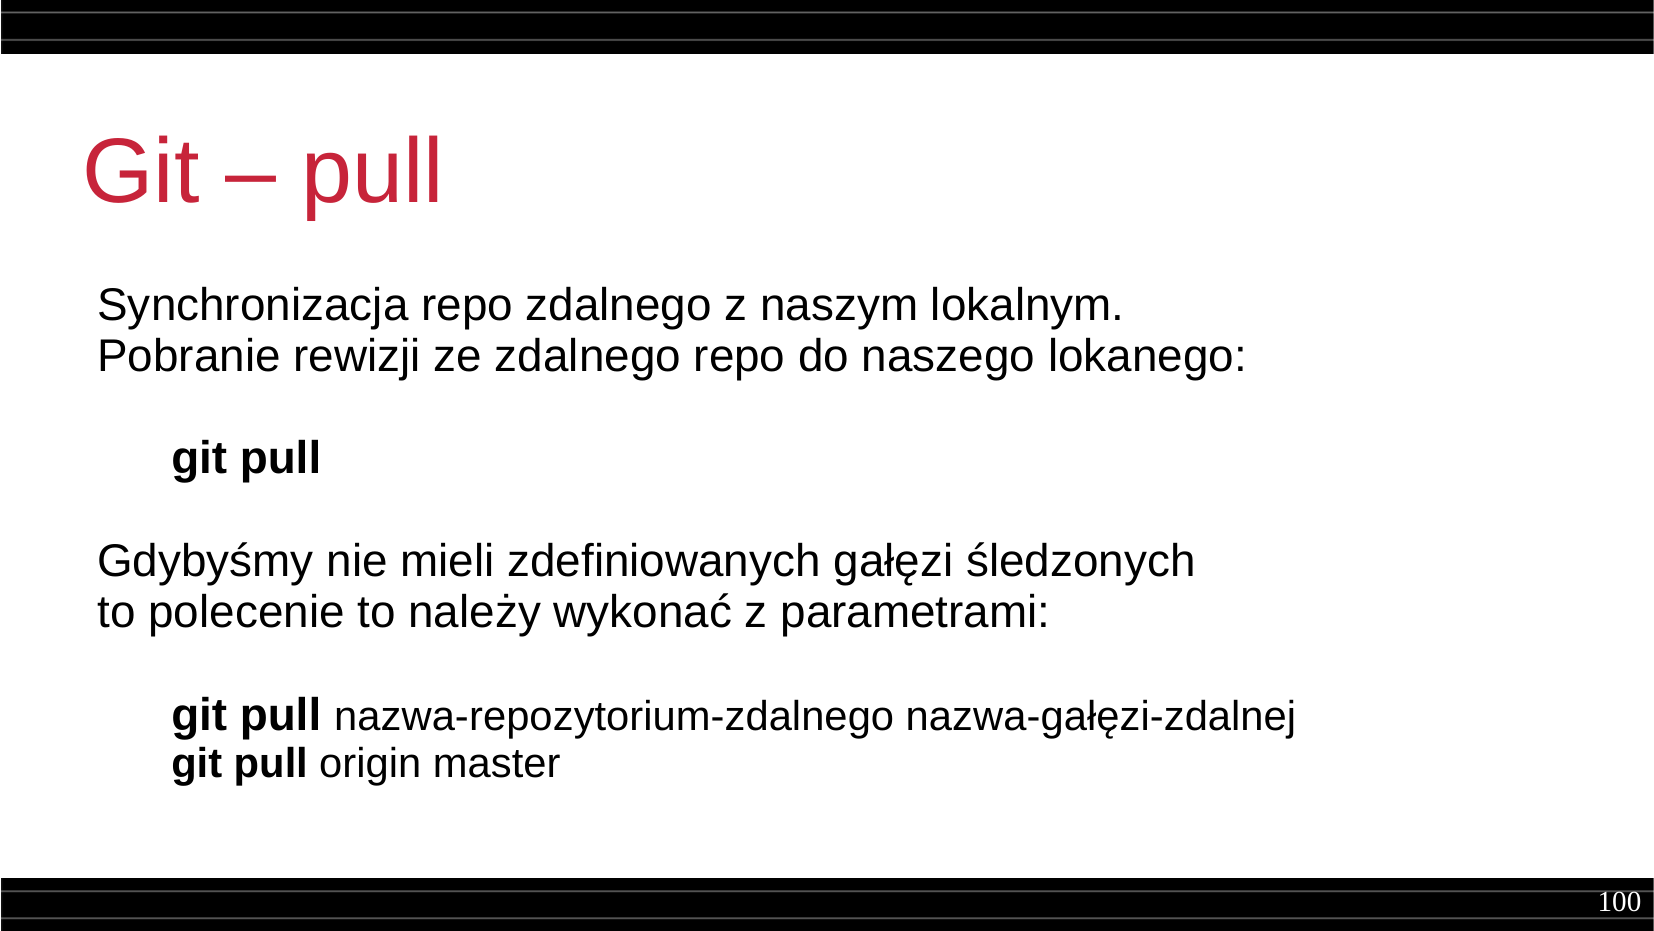

# Git – pull
Synchronizacja repo zdalnego z naszym lokalnym.
Pobranie rewizji ze zdalnego repo do naszego lokanego:
	git pull
Gdybyśmy nie mieli zdefiniowanych gałęzi śledzonych
to polecenie to należy wykonać z parametrami:
	git pull nazwa-repozytorium-zdalnego nazwa-gałęzi-zdalnej
	git pull origin master